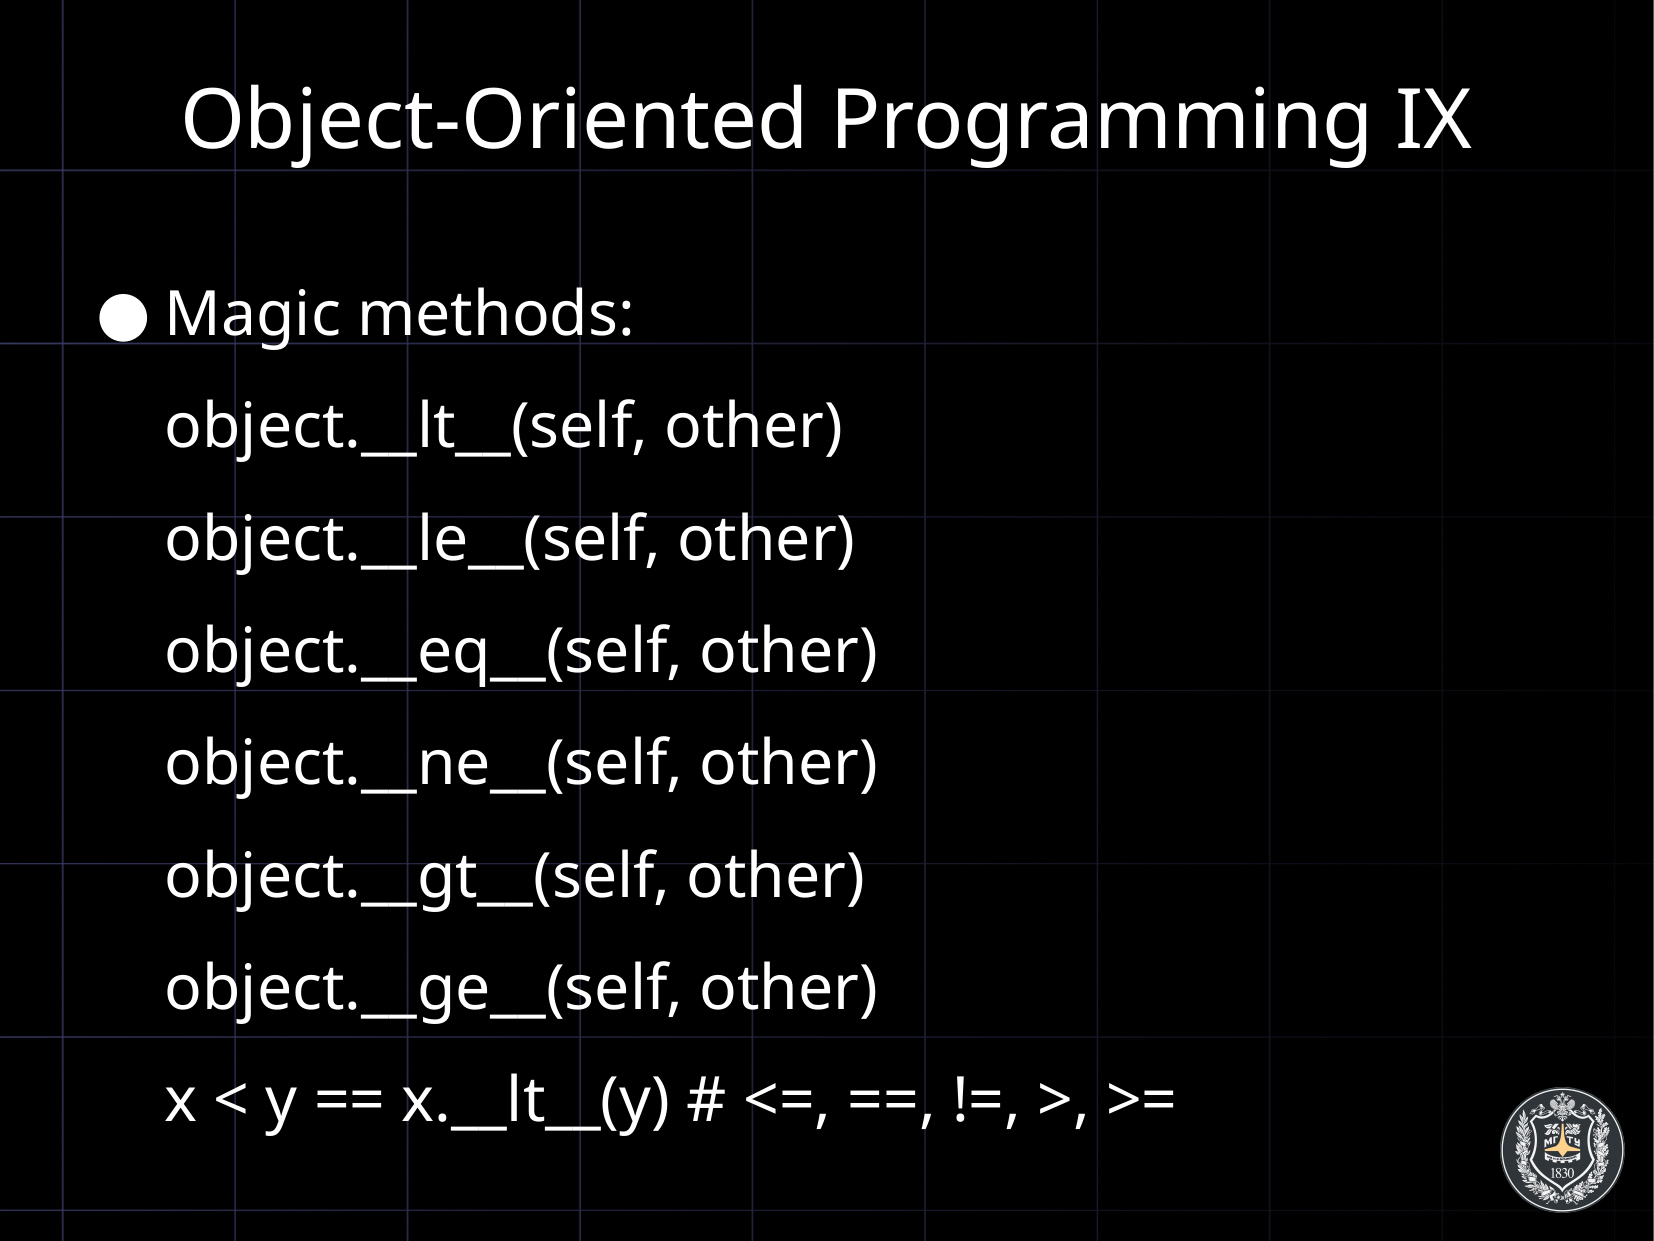

Object-Oriented Programming IX
Magic methods:
object.__lt__(self, other)
object.__le__(self, other)
object.__eq__(self, other)
object.__ne__(self, other)
object.__gt__(self, other)
object.__ge__(self, other)
x < y == x.__lt__(y) # <=, ==, !=, >, >=